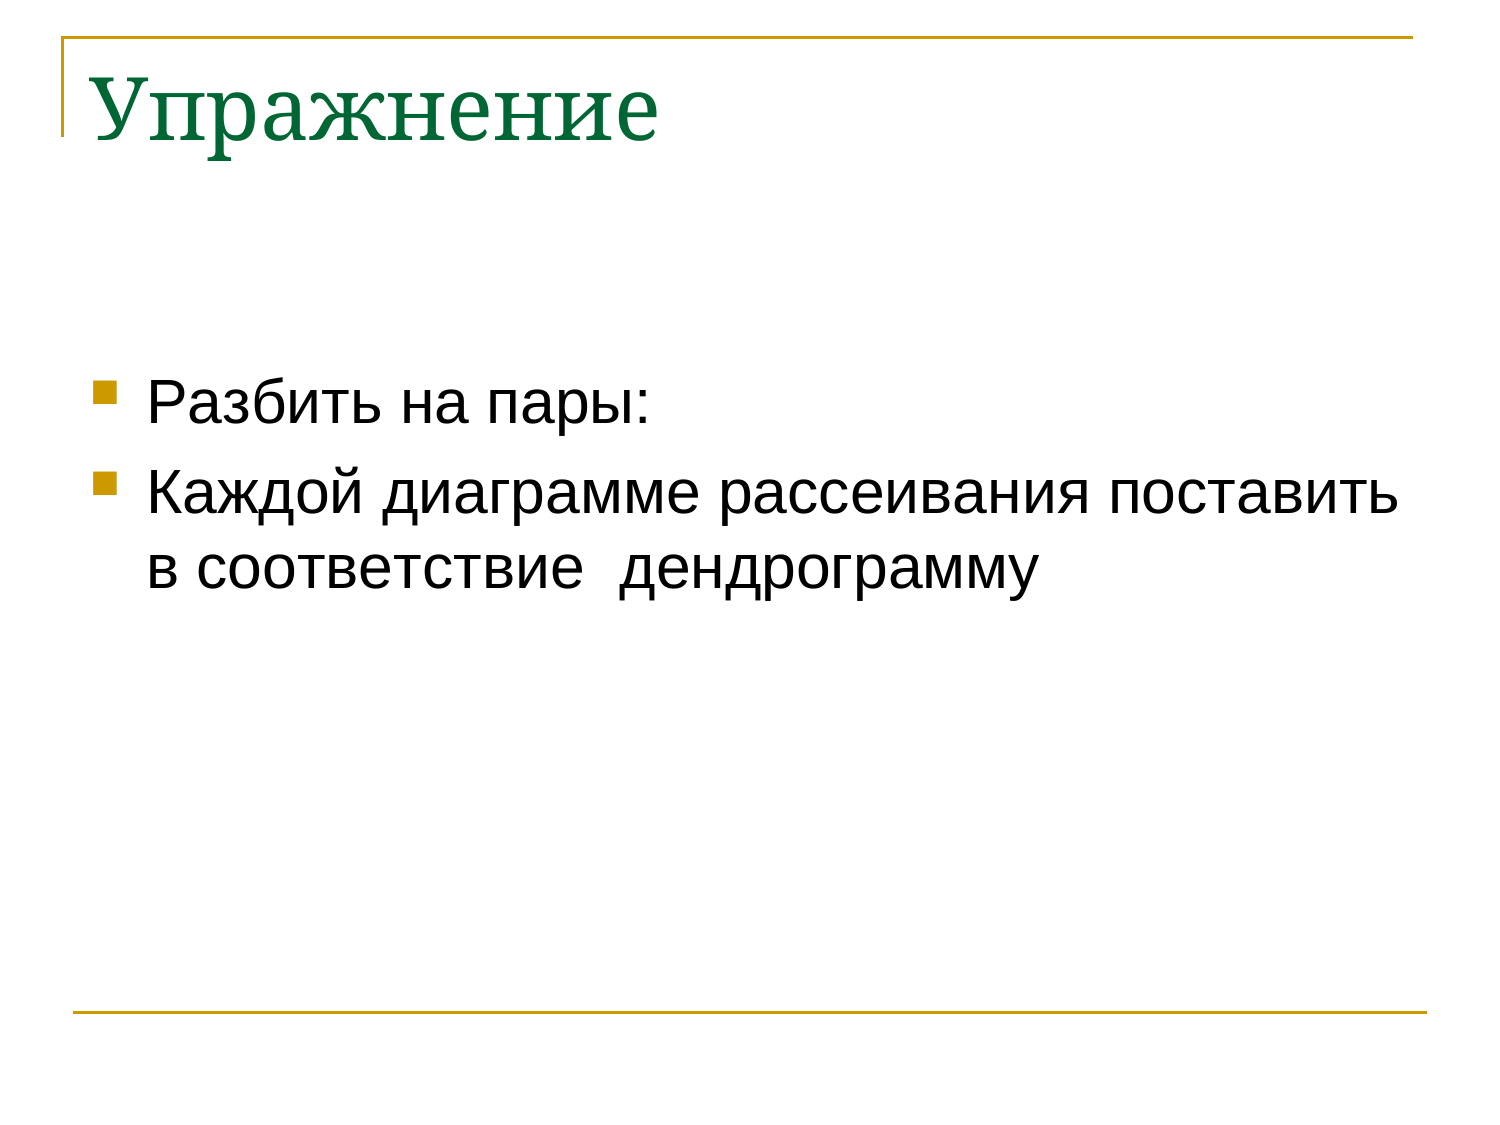

# Упражнение
Разбить на пары:
Каждой диаграмме рассеивания поставить в соответствие дендрограмму